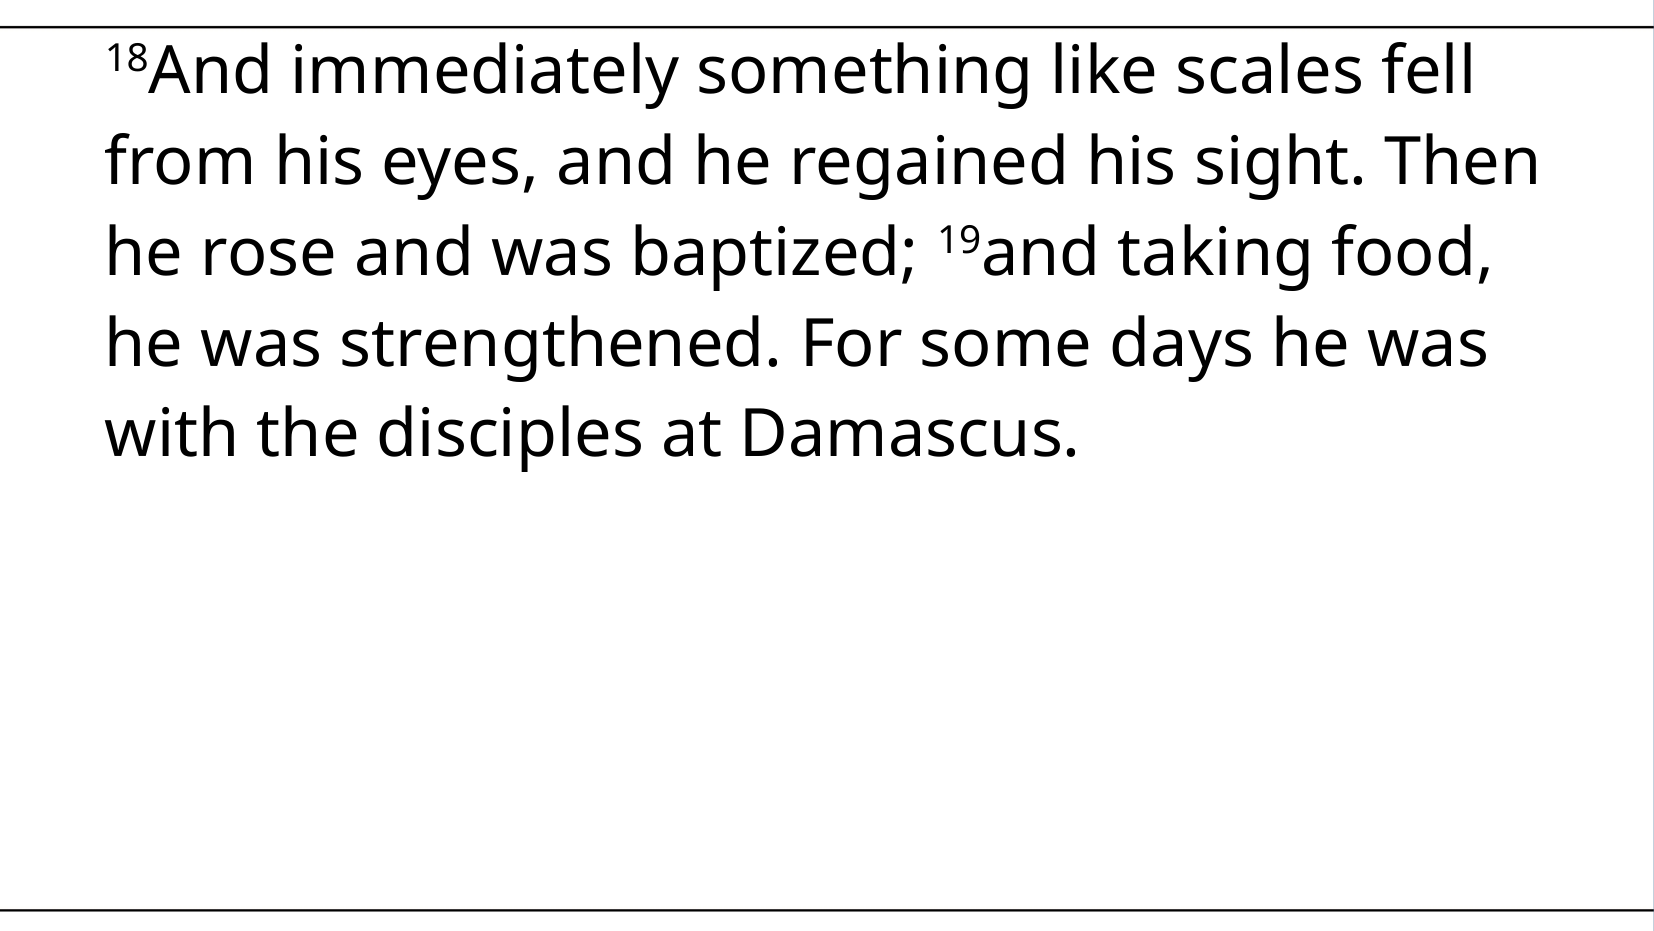

18And immediately something like scales fell from his eyes, and he regained his sight. Then he rose and was baptized; 19and taking food, he was strengthened. For some days he was with the disciples at Damascus.